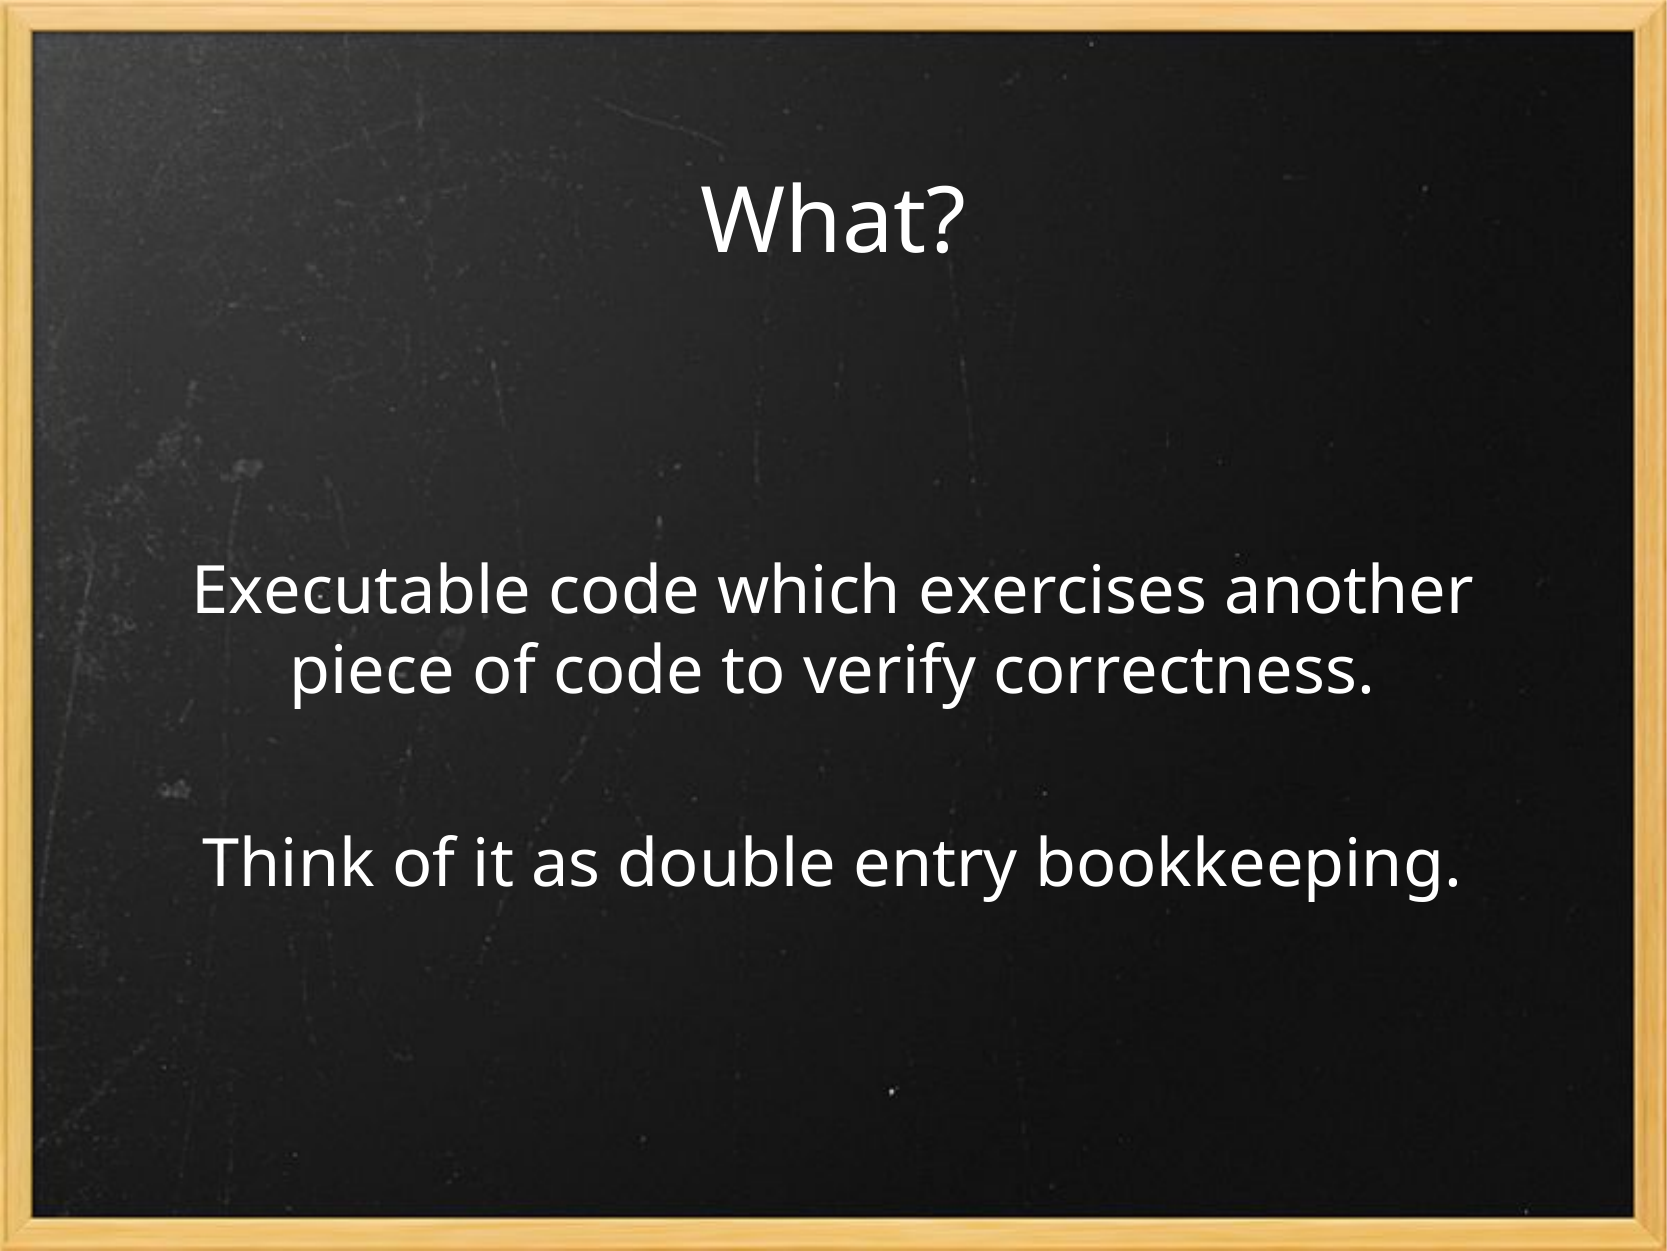

# What?
Executable code which exercises another piece of code to verify correctness.
Think of it as double entry bookkeeping.